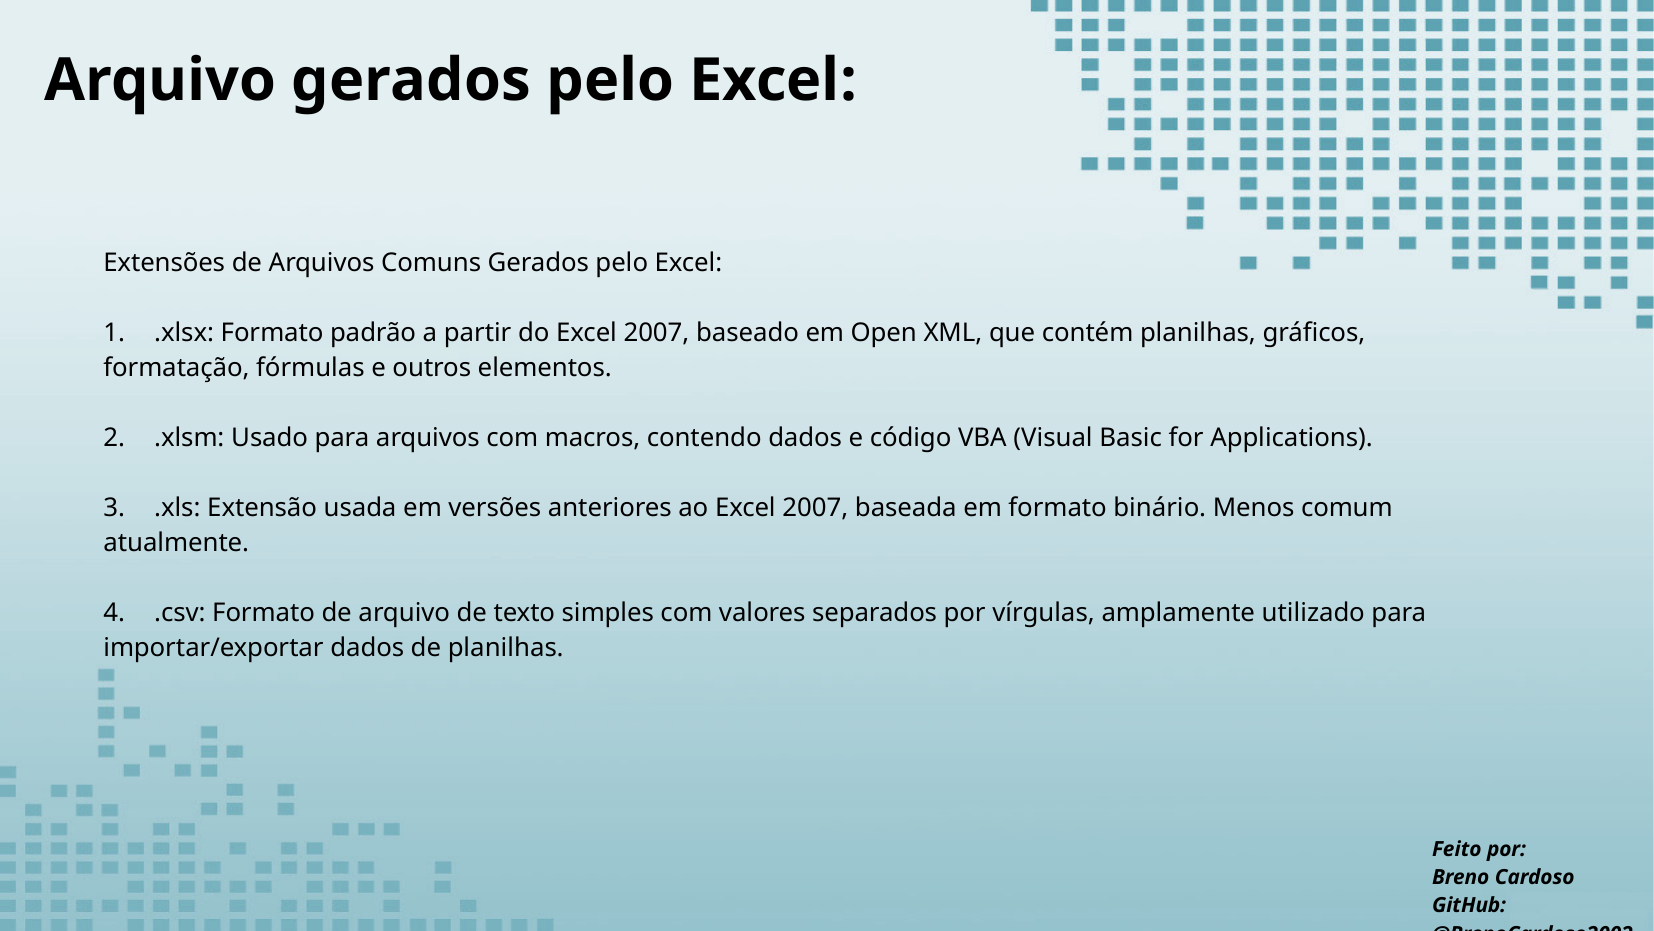

Arquivo gerados pelo Excel:
Extensões de Arquivos Comuns Gerados pelo Excel:
1. 	.xlsx: Formato padrão a partir do Excel 2007, baseado em Open XML, que contém planilhas, gráficos, formatação, fórmulas e outros elementos.
2. 	.xlsm: Usado para arquivos com macros, contendo dados e código VBA (Visual Basic for Applications).
3. 	.xls: Extensão usada em versões anteriores ao Excel 2007, baseada em formato binário. Menos comum atualmente.
4. 	.csv: Formato de arquivo de texto simples com valores separados por vírgulas, amplamente utilizado para importar/exportar dados de planilhas.
Feito por:
Breno Cardoso
GitHub:
@BrenoCardoso2002